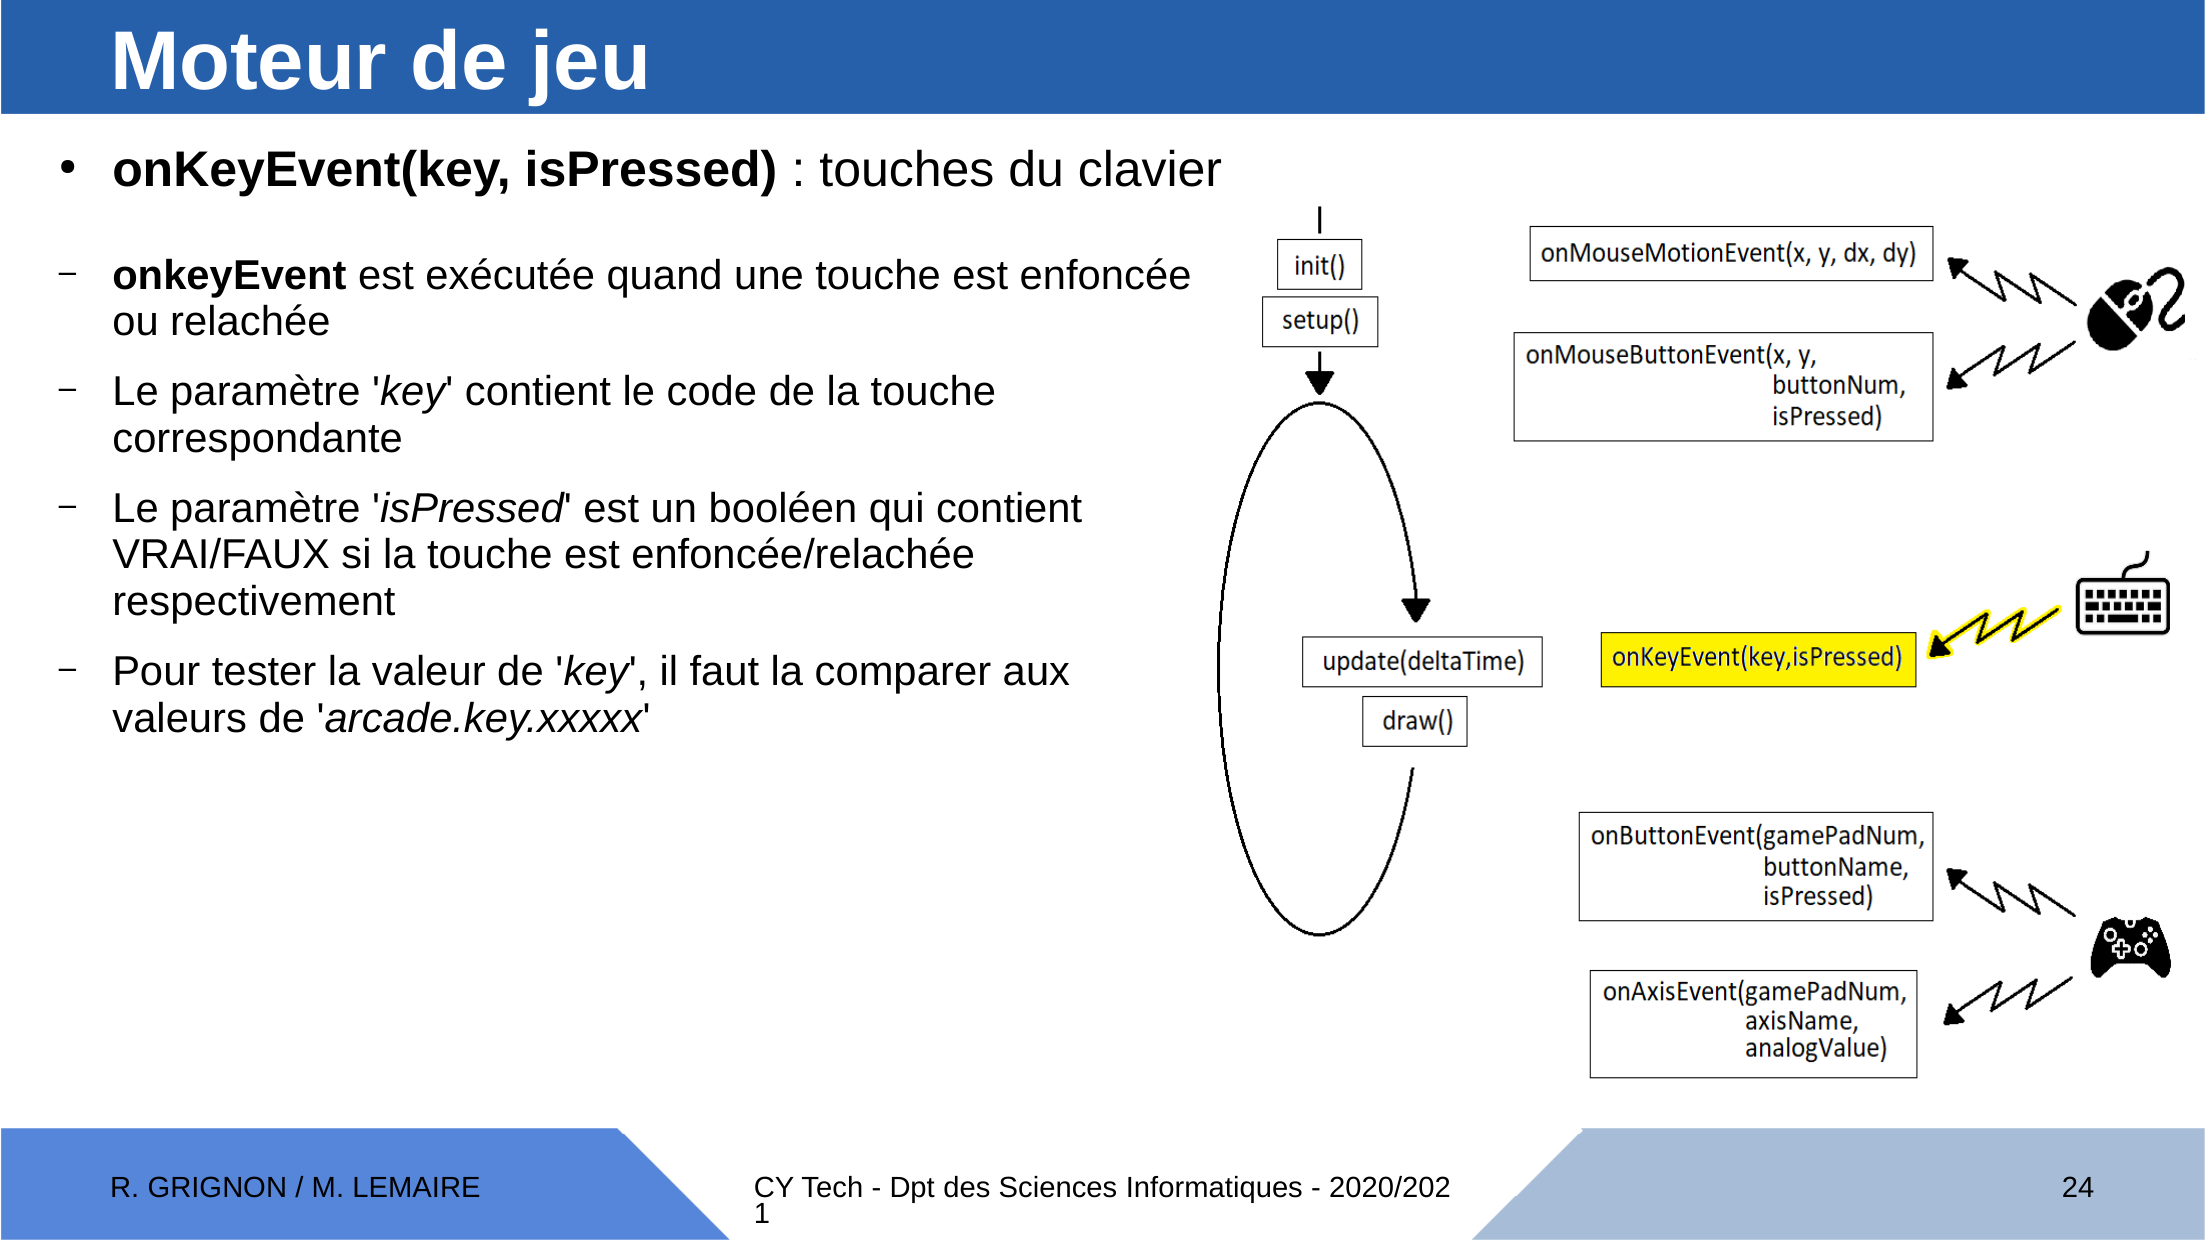

# Moteur de jeu
onKeyEvent(key, isPressed) : touches du clavier
onkeyEvent est exécutée quand une touche est enfoncée ou relachée
Le paramètre 'key' contient le code de la touche correspondante
Le paramètre 'isPressed' est un booléen qui contient VRAI/FAUX si la touche est enfoncée/relachée respectivement
Pour tester la valeur de 'key', il faut la comparer aux valeurs de 'arcade.key.xxxxx'
R. GRIGNON / M. LEMAIRE
CY Tech - Dpt des Sciences Informatiques - 2020/2021
24